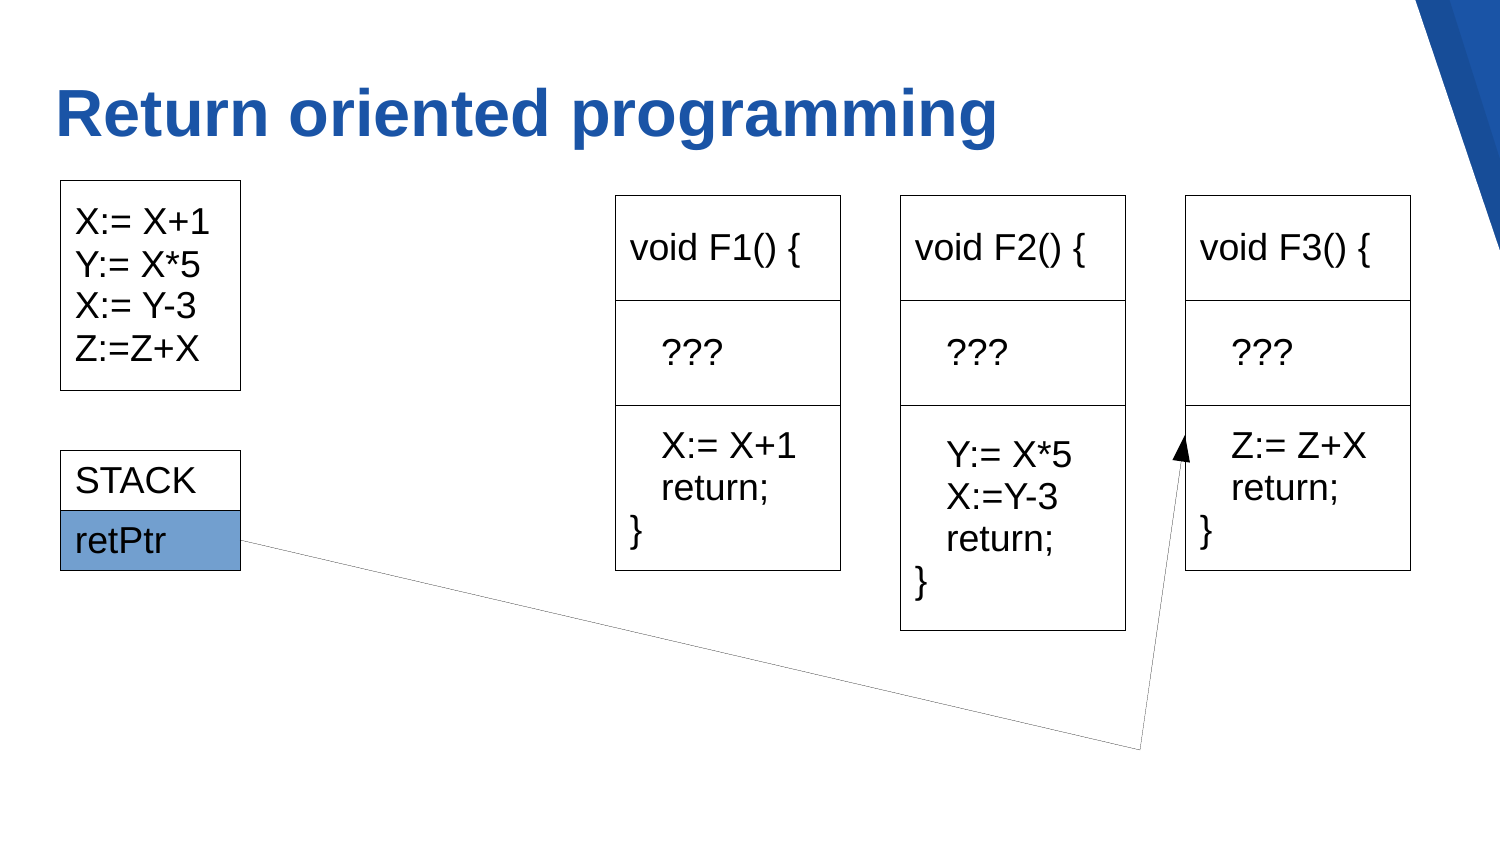

# Return oriented programming
X:= X+1
Y:= X*5
X:= Y-3
Z:=Z+X
void F1() {
void F2() {
void F3() {
 ???
 ???
 ???
 X:= X+1
 return;
}
 Y:= X*5
 X:=Y-3
 return;
}
 Z:= Z+X
 return;
}
STACK
retPtr